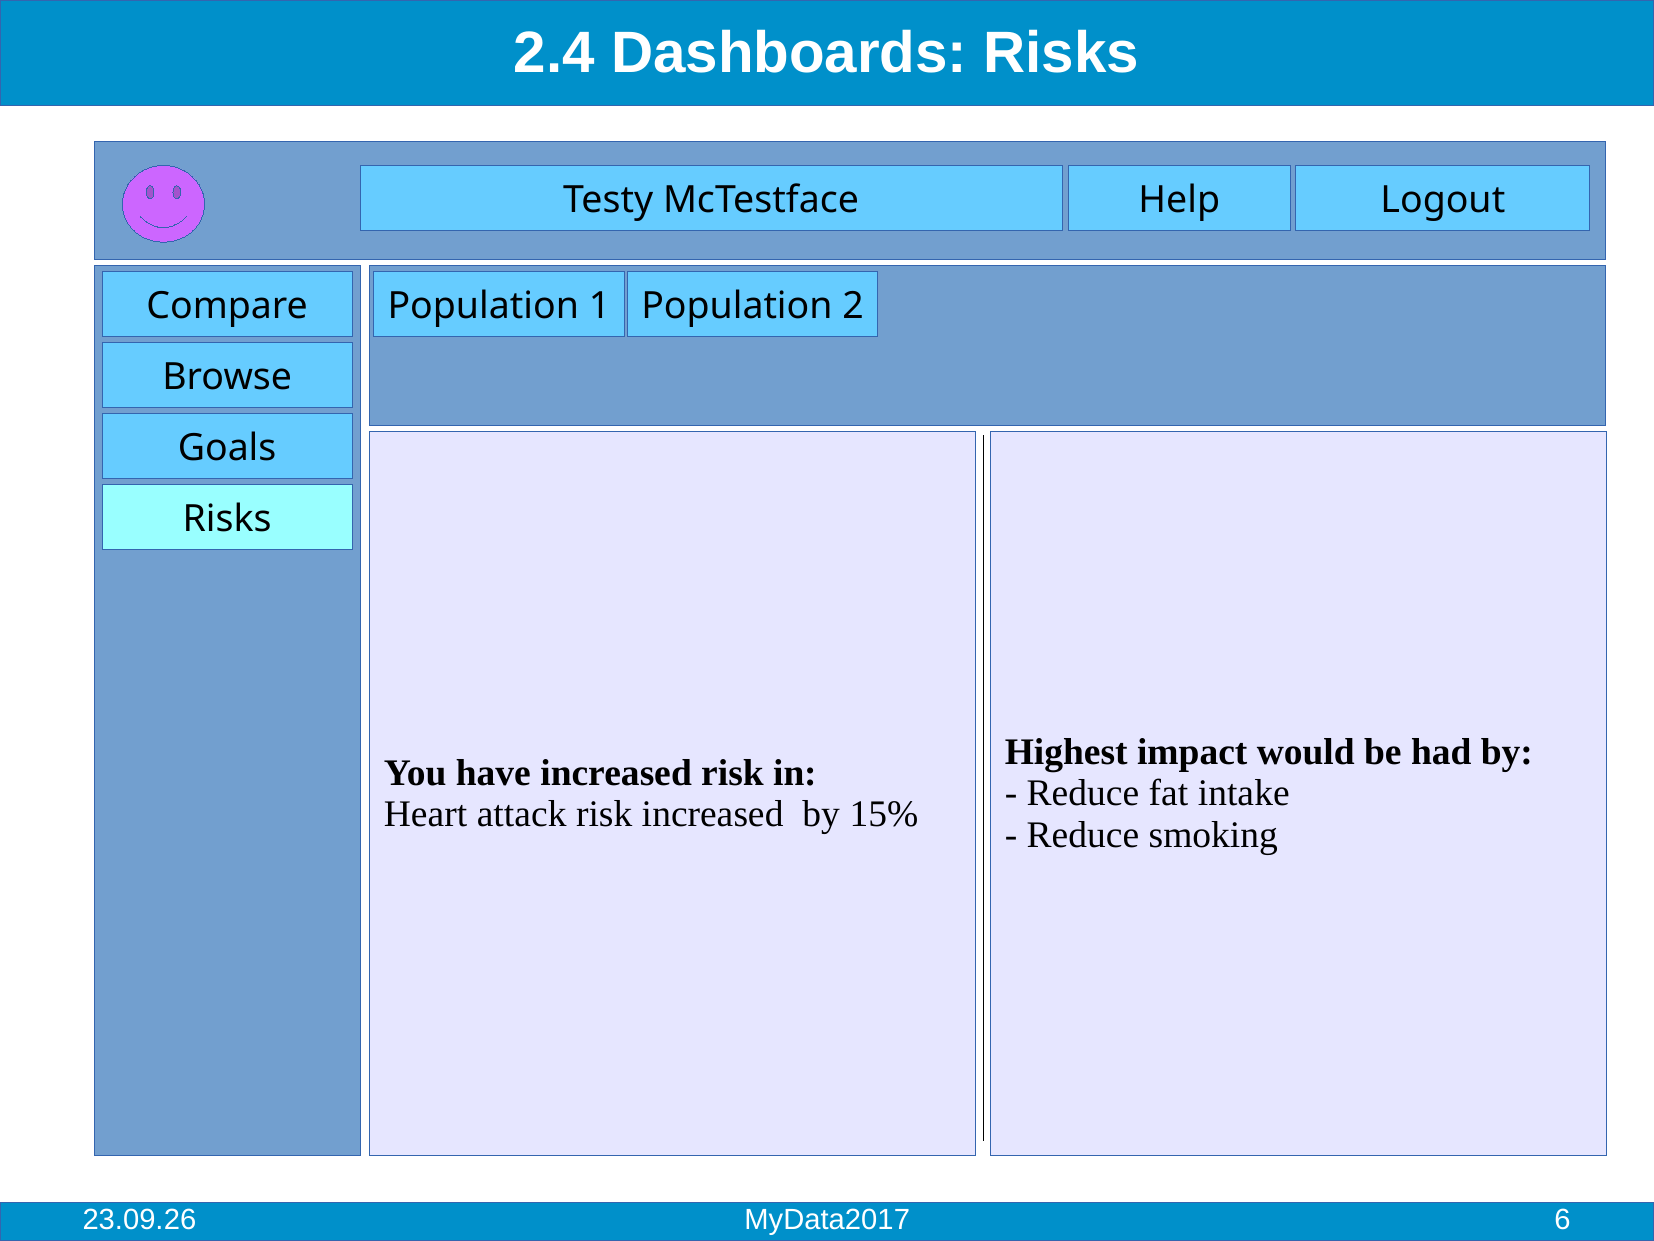

# 2.4 Dashboards: Risks
Testy McTestface
Help
Logout
Compare
Population 1
Population 2
Browse
Goals
You have increased risk in:
Heart attack risk increased by 15%
Highest impact would be had by:
- Reduce fat intake
- Reduce smoking
Risks
MyData2017
6